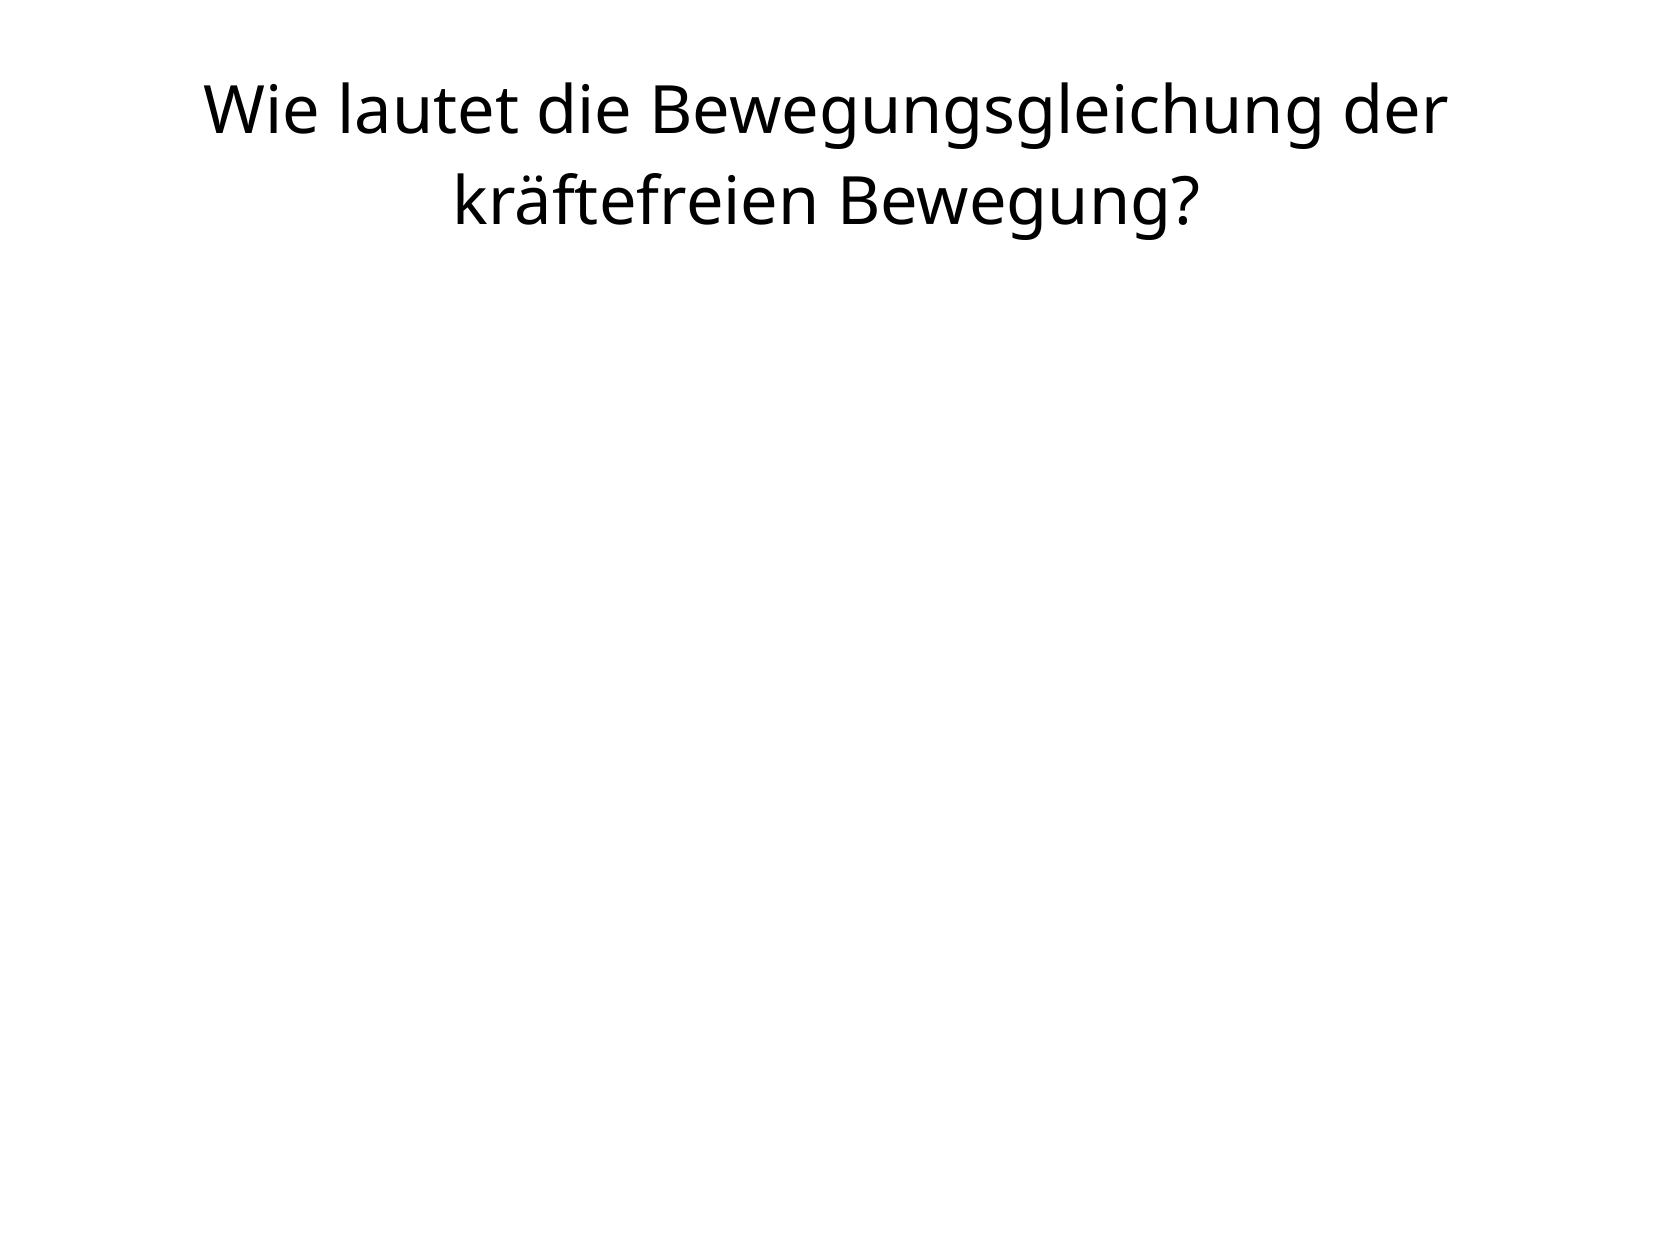

# Wie lautet die Bewegungsgleichung der kräftefreien Bewegung?